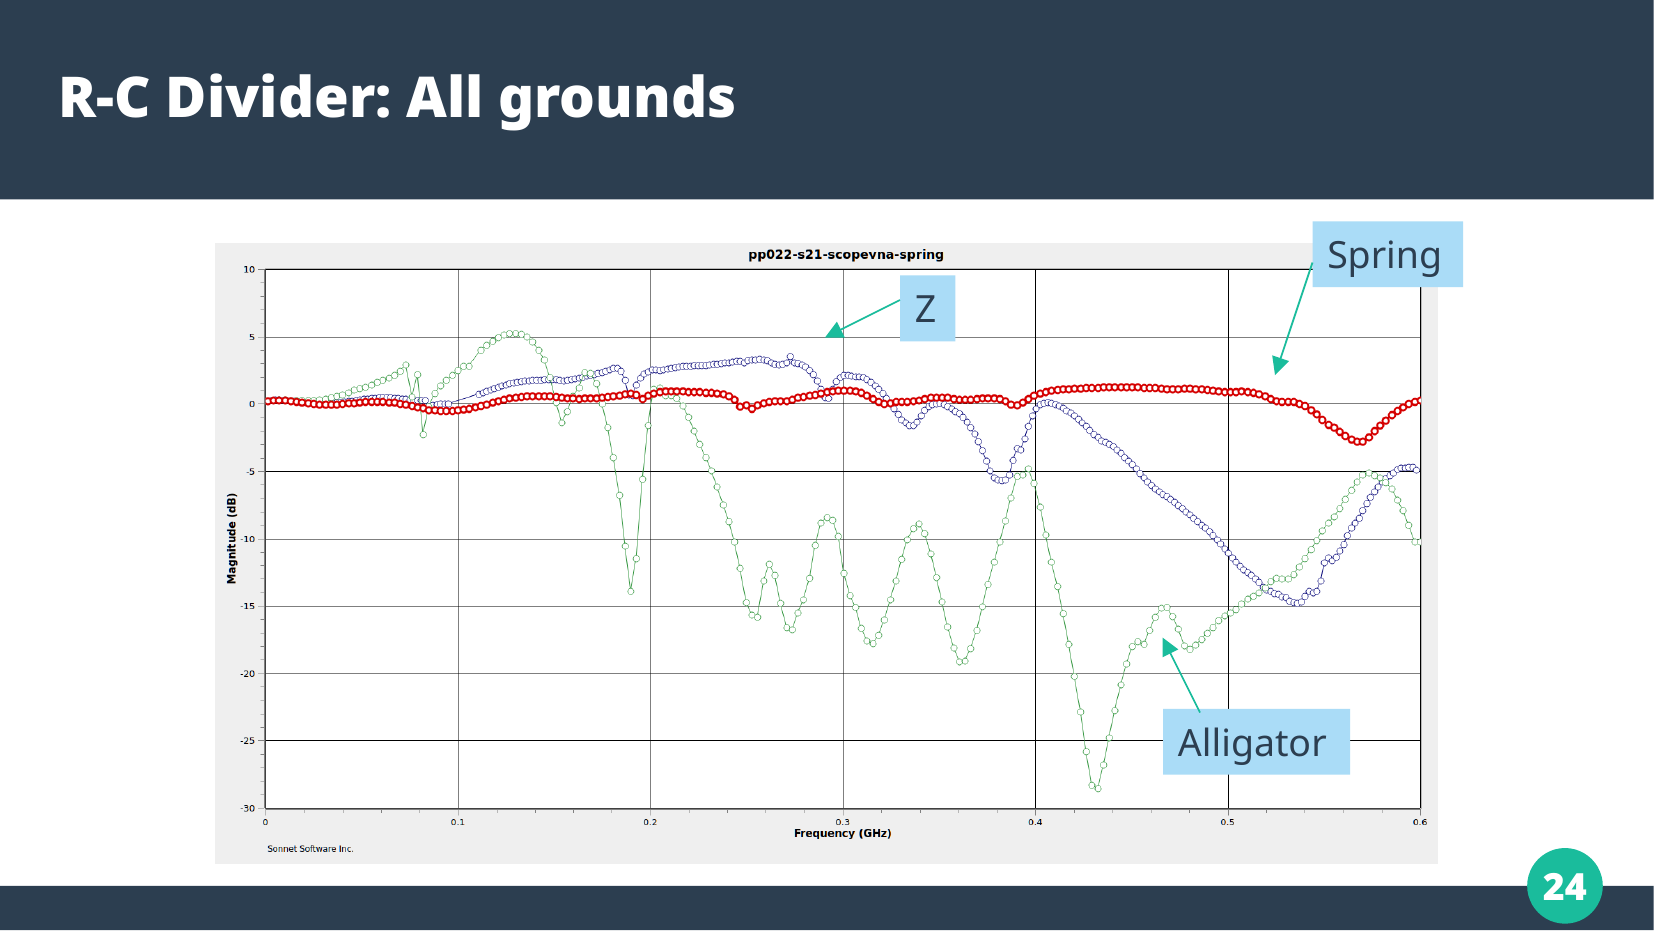

# R-C Divider: All grounds
Spring
Z
Alligator